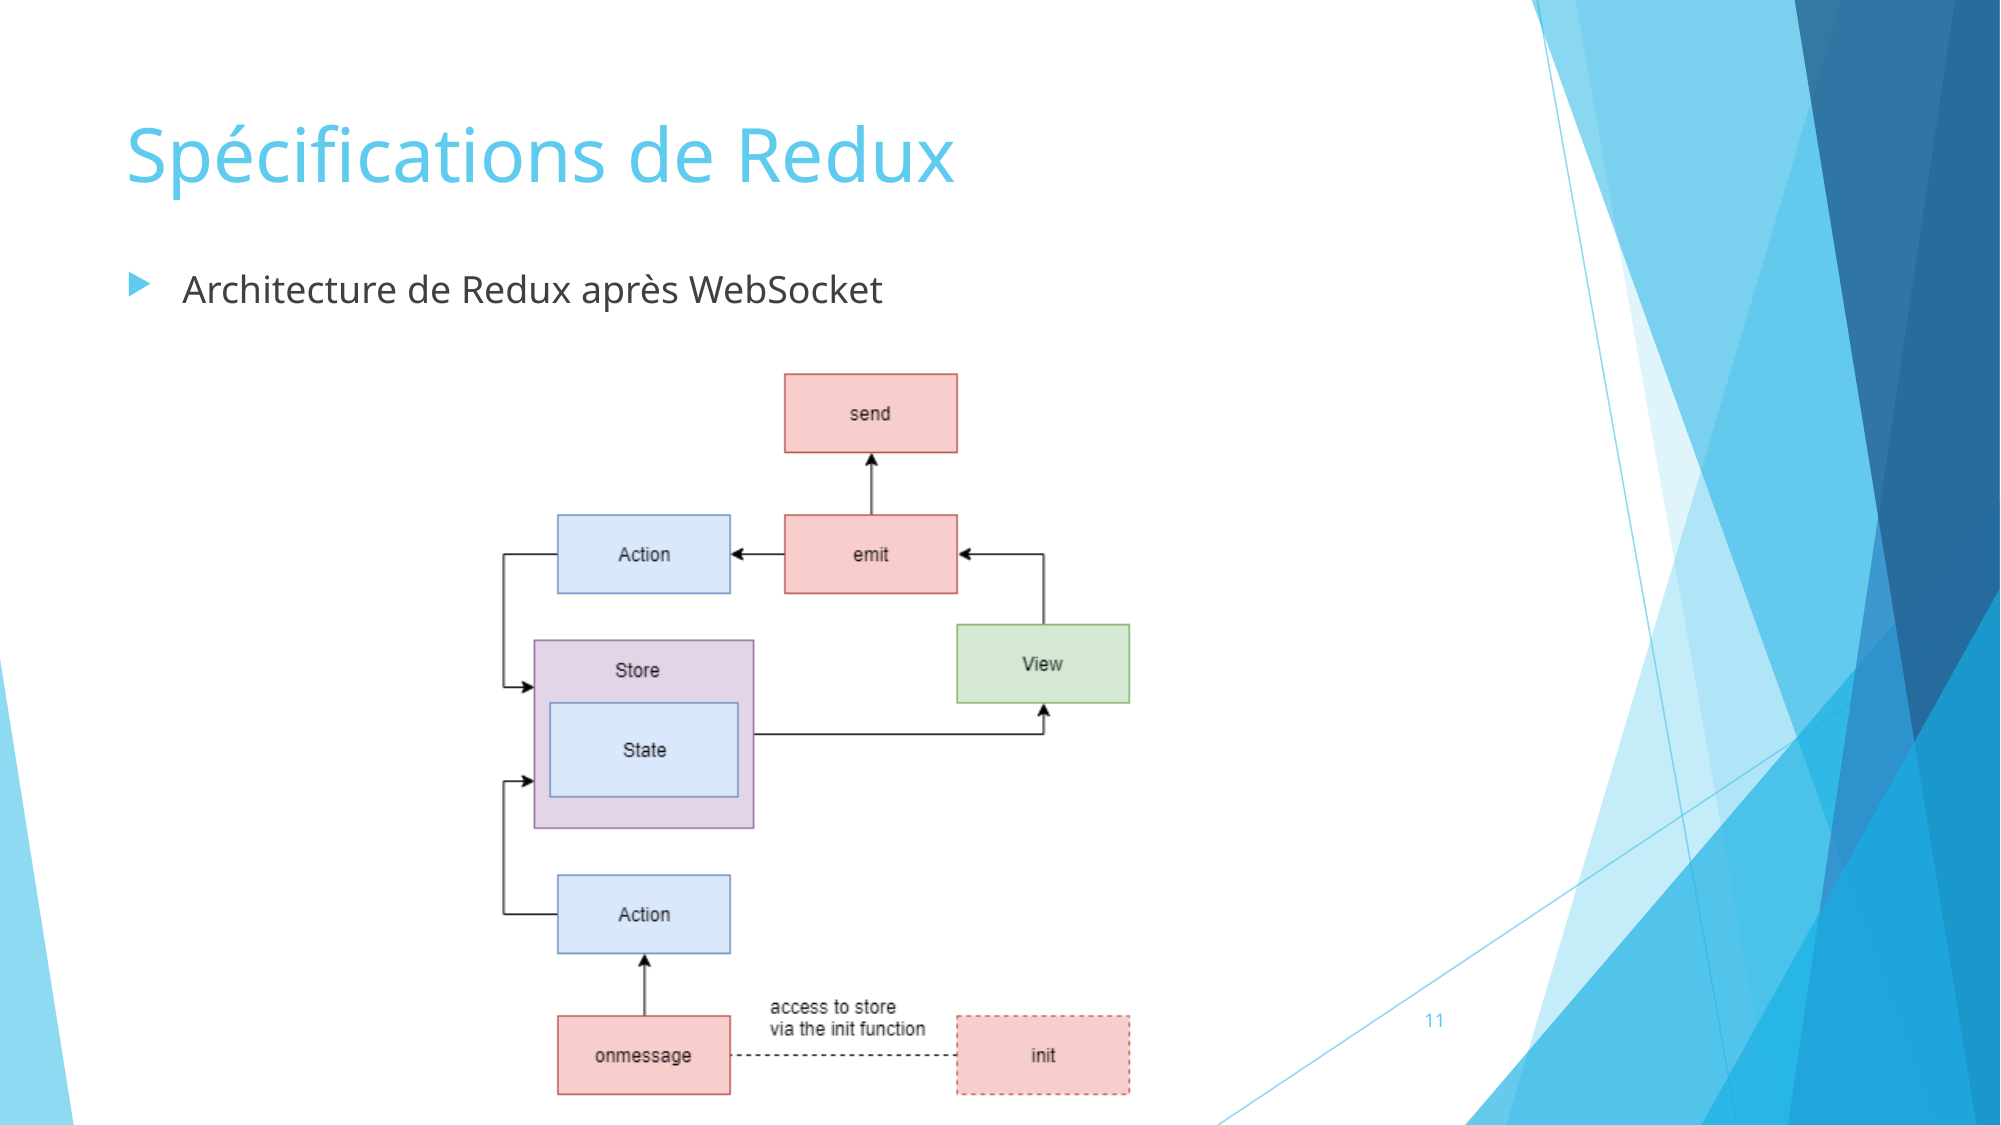

# Spécifications de Redux
Architecture de Redux après WebSocket